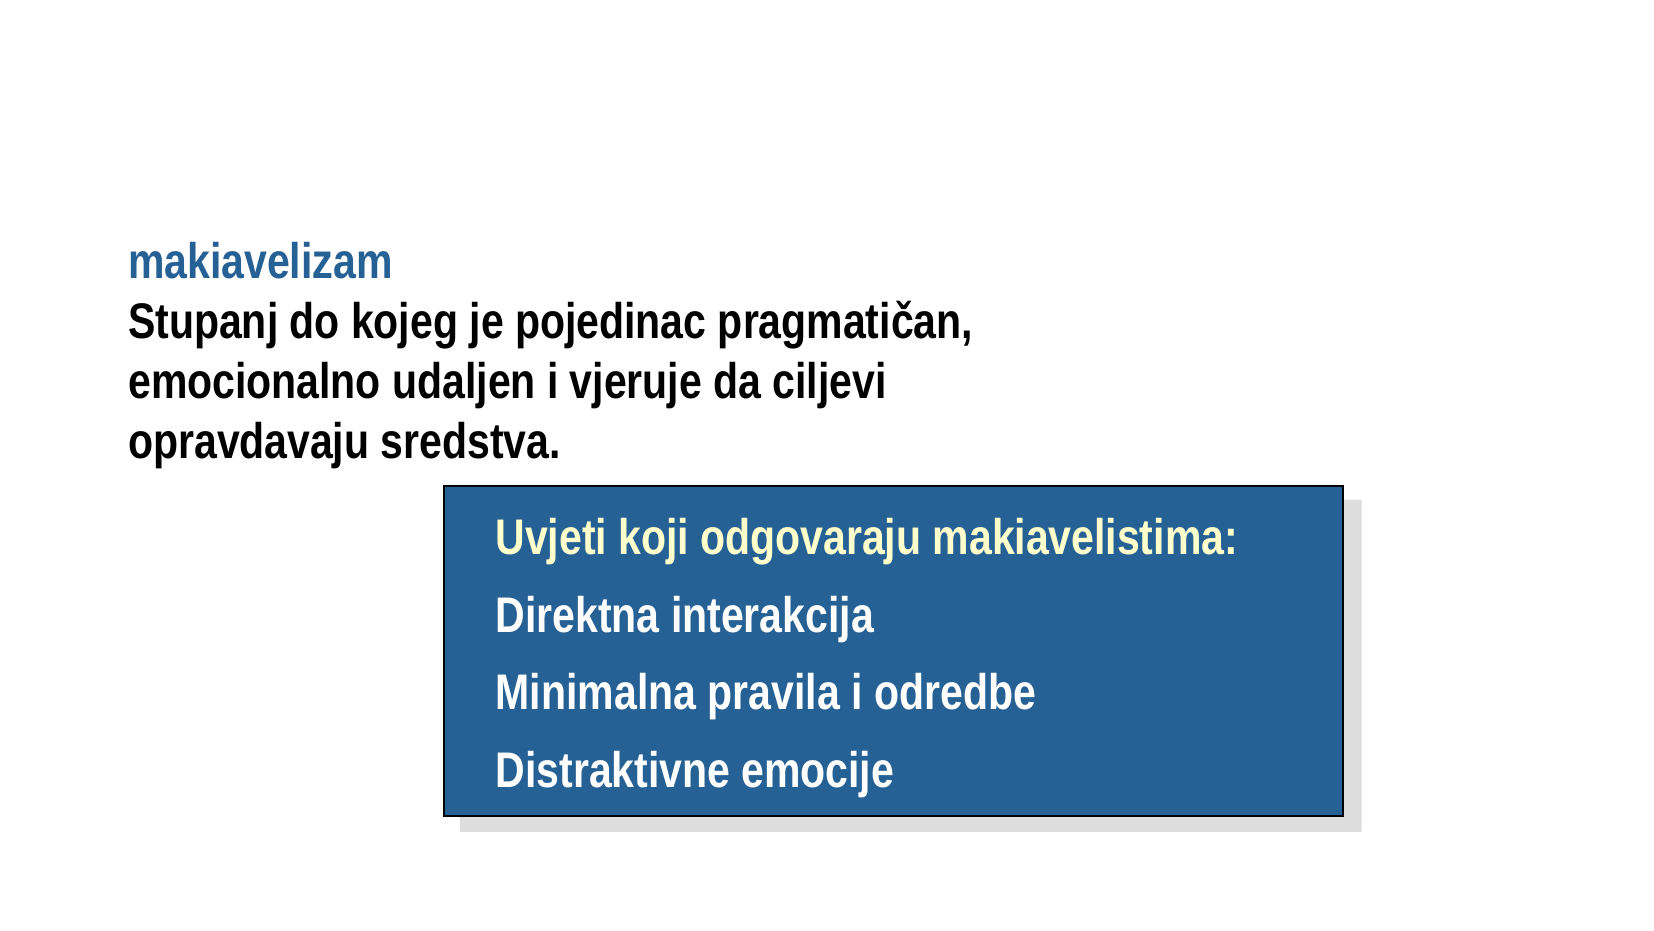

#
makiavelizam
Stupanj do kojeg je pojedinac pragmatičan, emocionalno udaljen i vjeruje da ciljevi opravdavaju sredstva.
Uvjeti koji odgovaraju makiavelistima:
Direktna interakcija
Minimalna pravila i odredbe
Distraktivne emocije